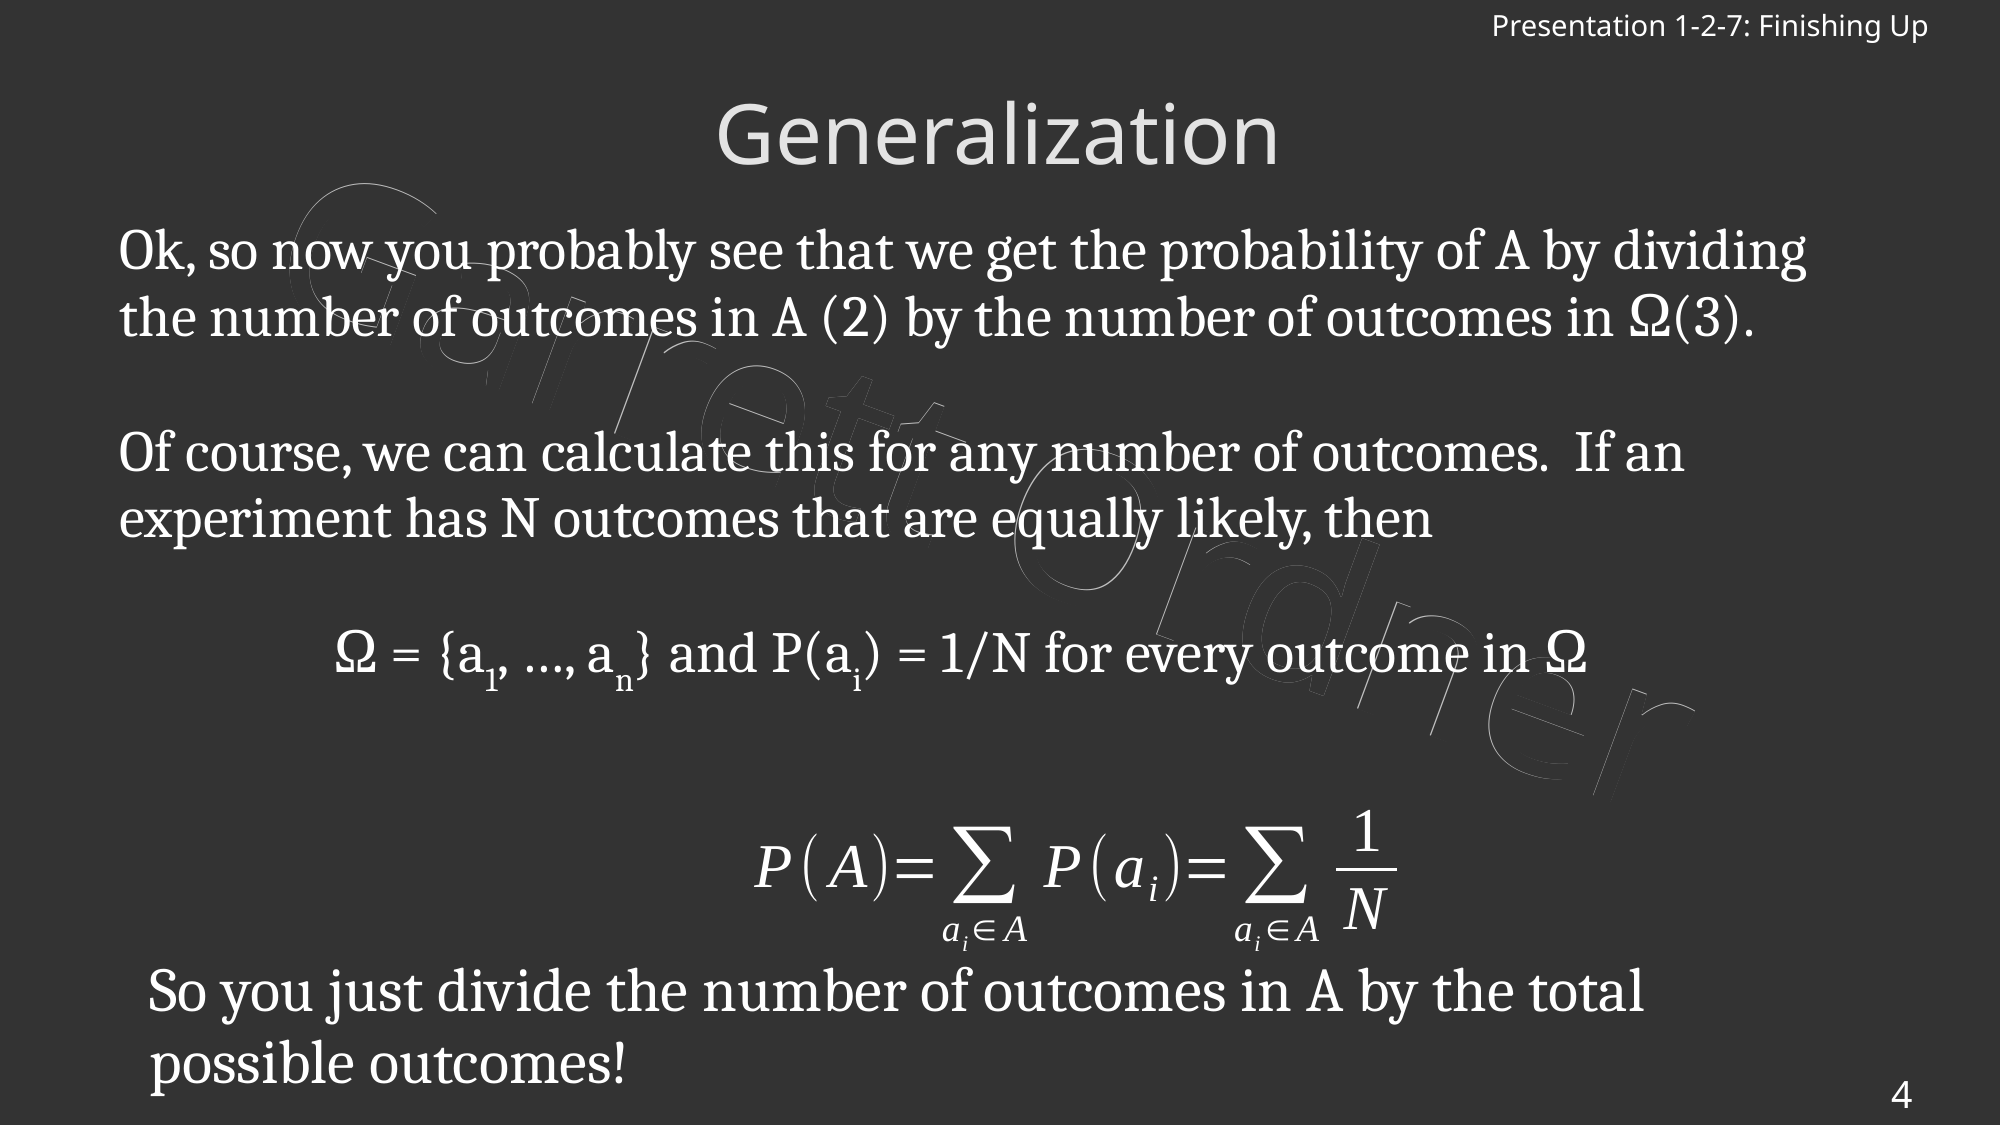

# Generalization
Ok, so now you probably see that we get the probability of A by dividing the number of outcomes in A (2) by the number of outcomes in Ω(3).
Of course, we can calculate this for any number of outcomes. If an experiment has N outcomes that are equally likely, then
Ω = {a1, …, an} and P(ai) = 1/N for every outcome in Ω
So you just divide the number of outcomes in A by the total possible outcomes!